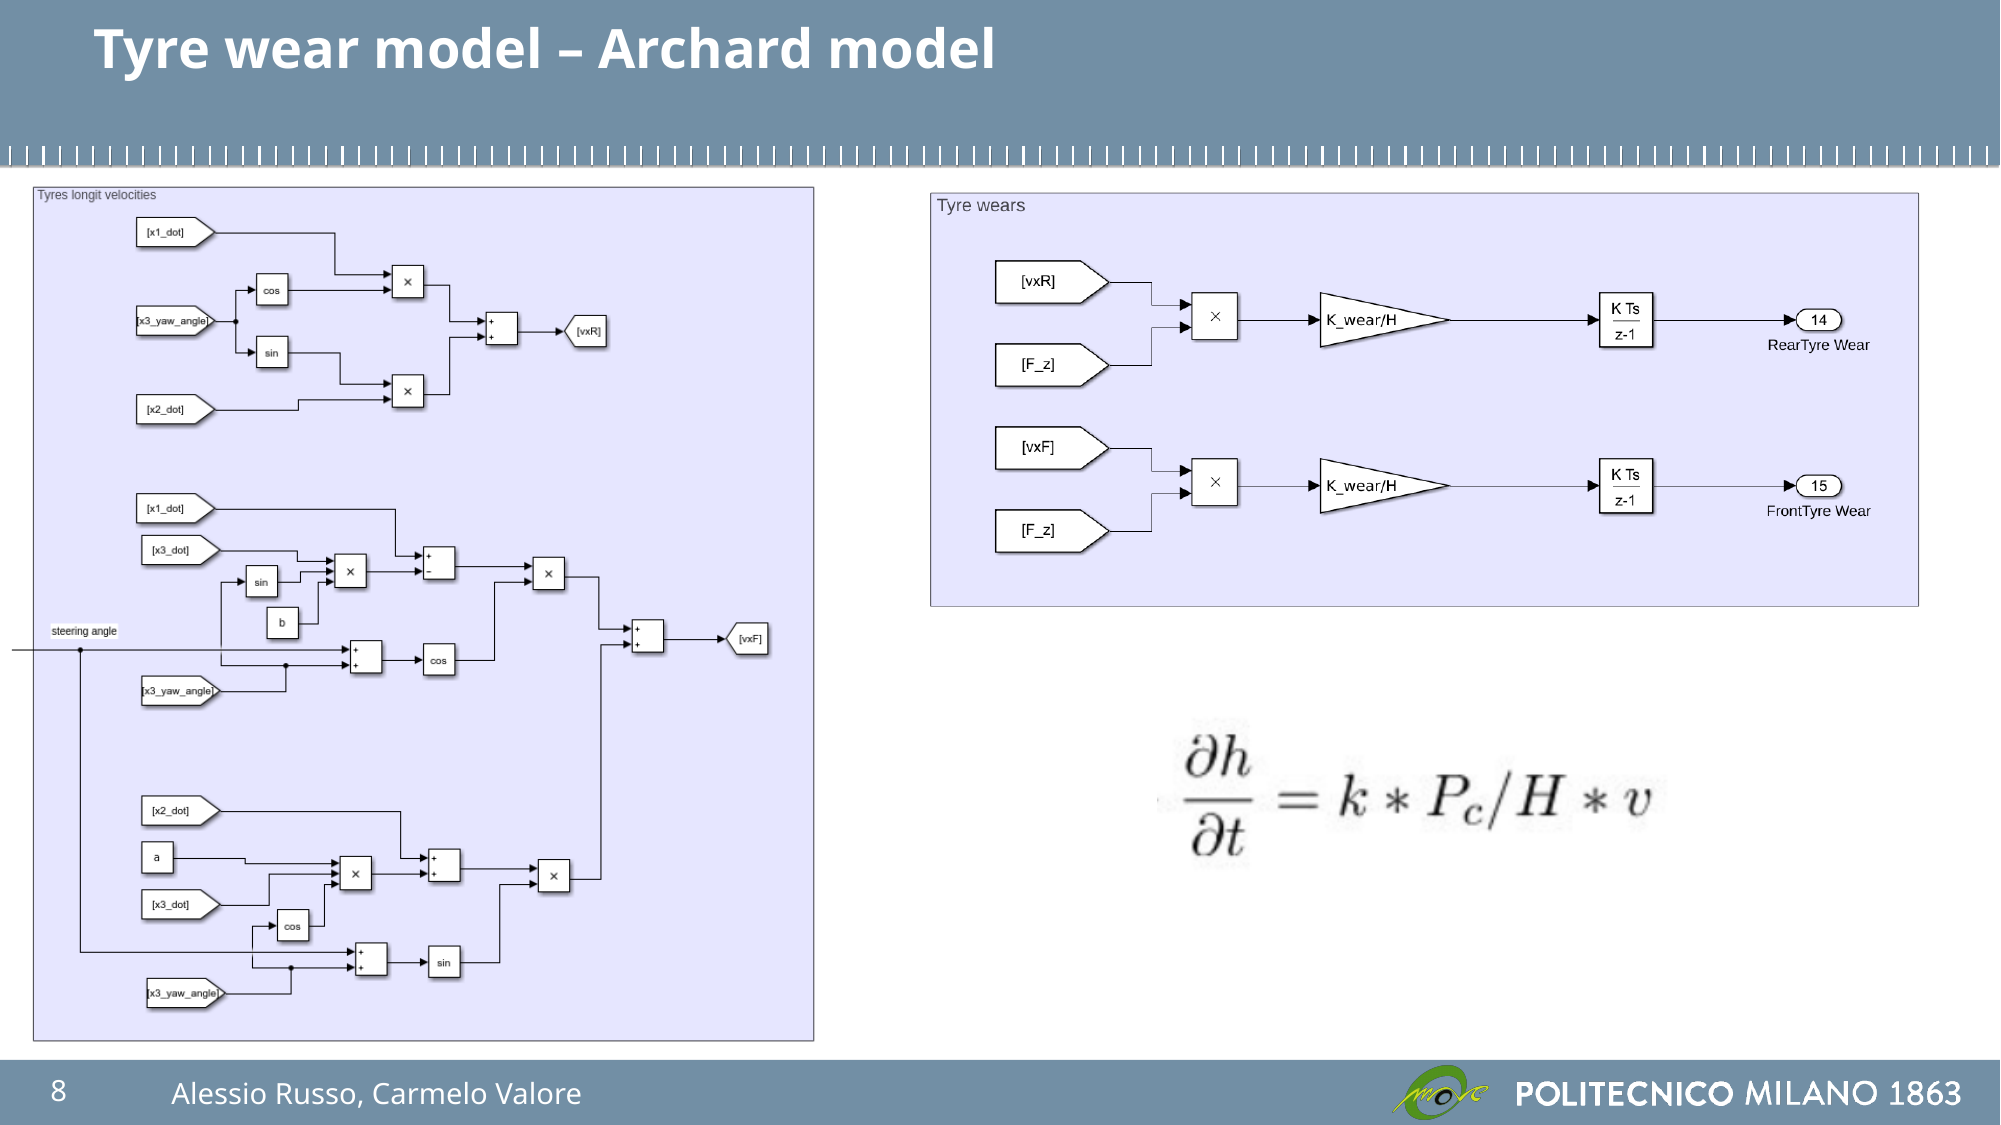

# Tyre wear model – Archard model
Alessio Russo, Carmelo Valore